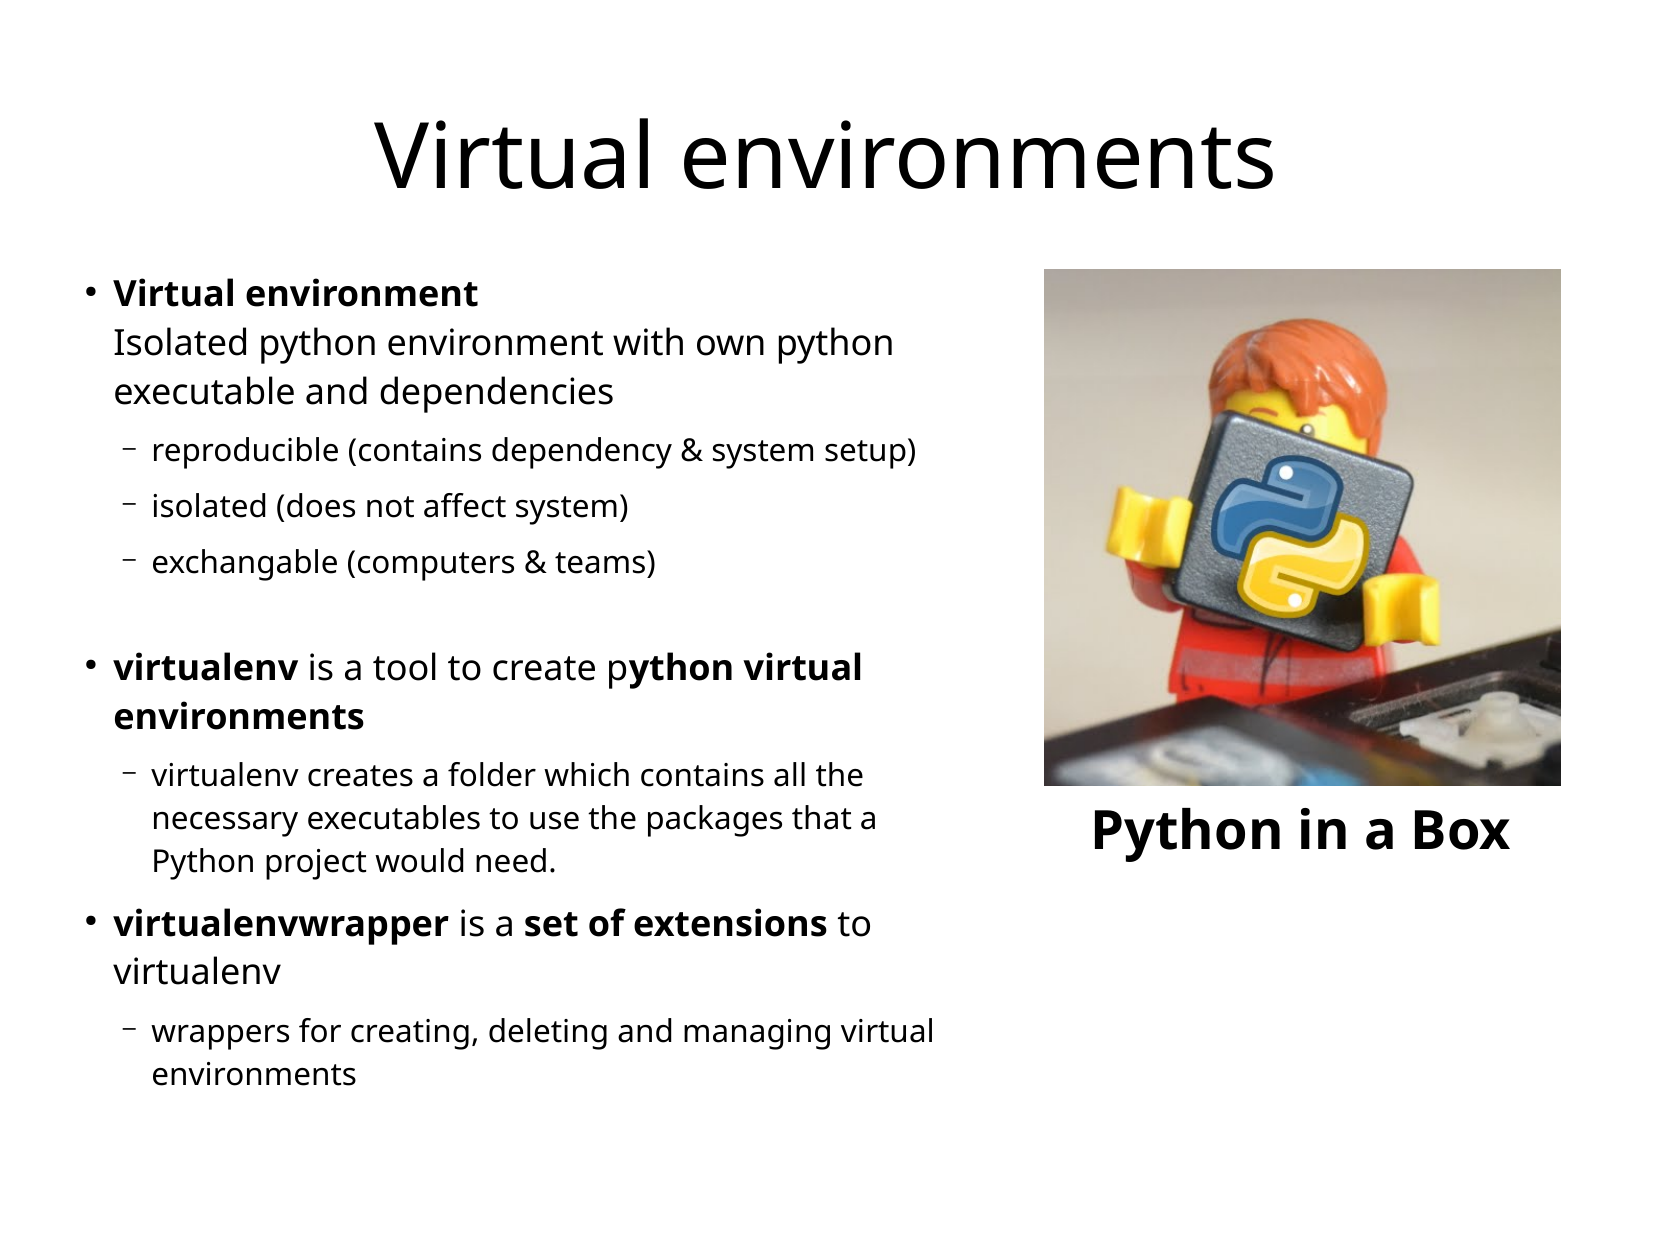

# Virtual environments
Virtual environment
Isolated python environment with own python executable and dependencies
reproducible (contains dependency & system setup)
isolated (does not affect system)
exchangable (computers & teams)
virtualenv is a tool to create python virtual environments
virtualenv creates a folder which contains all the necessary executables to use the packages that a Python project would need.
virtualenvwrapper is a set of extensions to virtualenv
wrappers for creating, deleting and managing virtual environments
Python in a Box